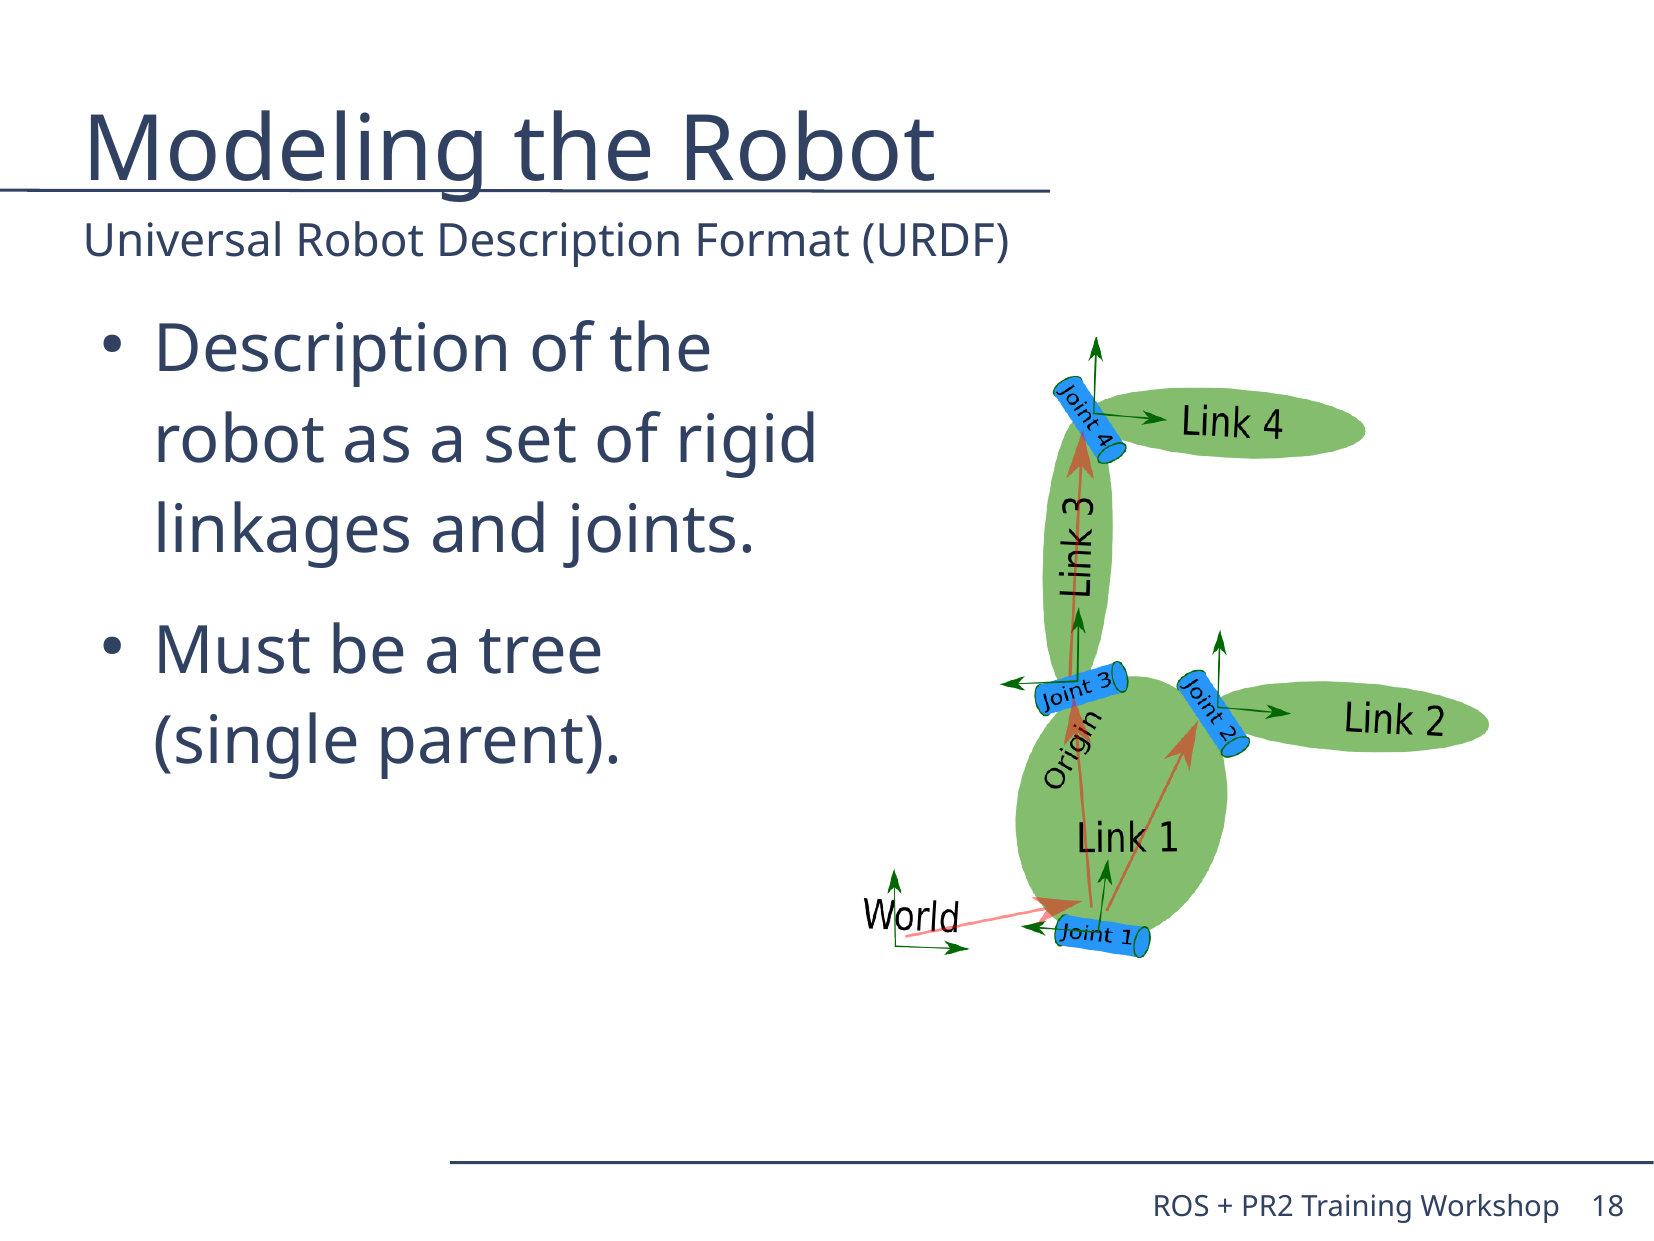

# Modeling the Robot Universal Robot Description Format (URDF)
Description of the robot as a set of rigid linkages and joints.
Must be a tree (single parent).